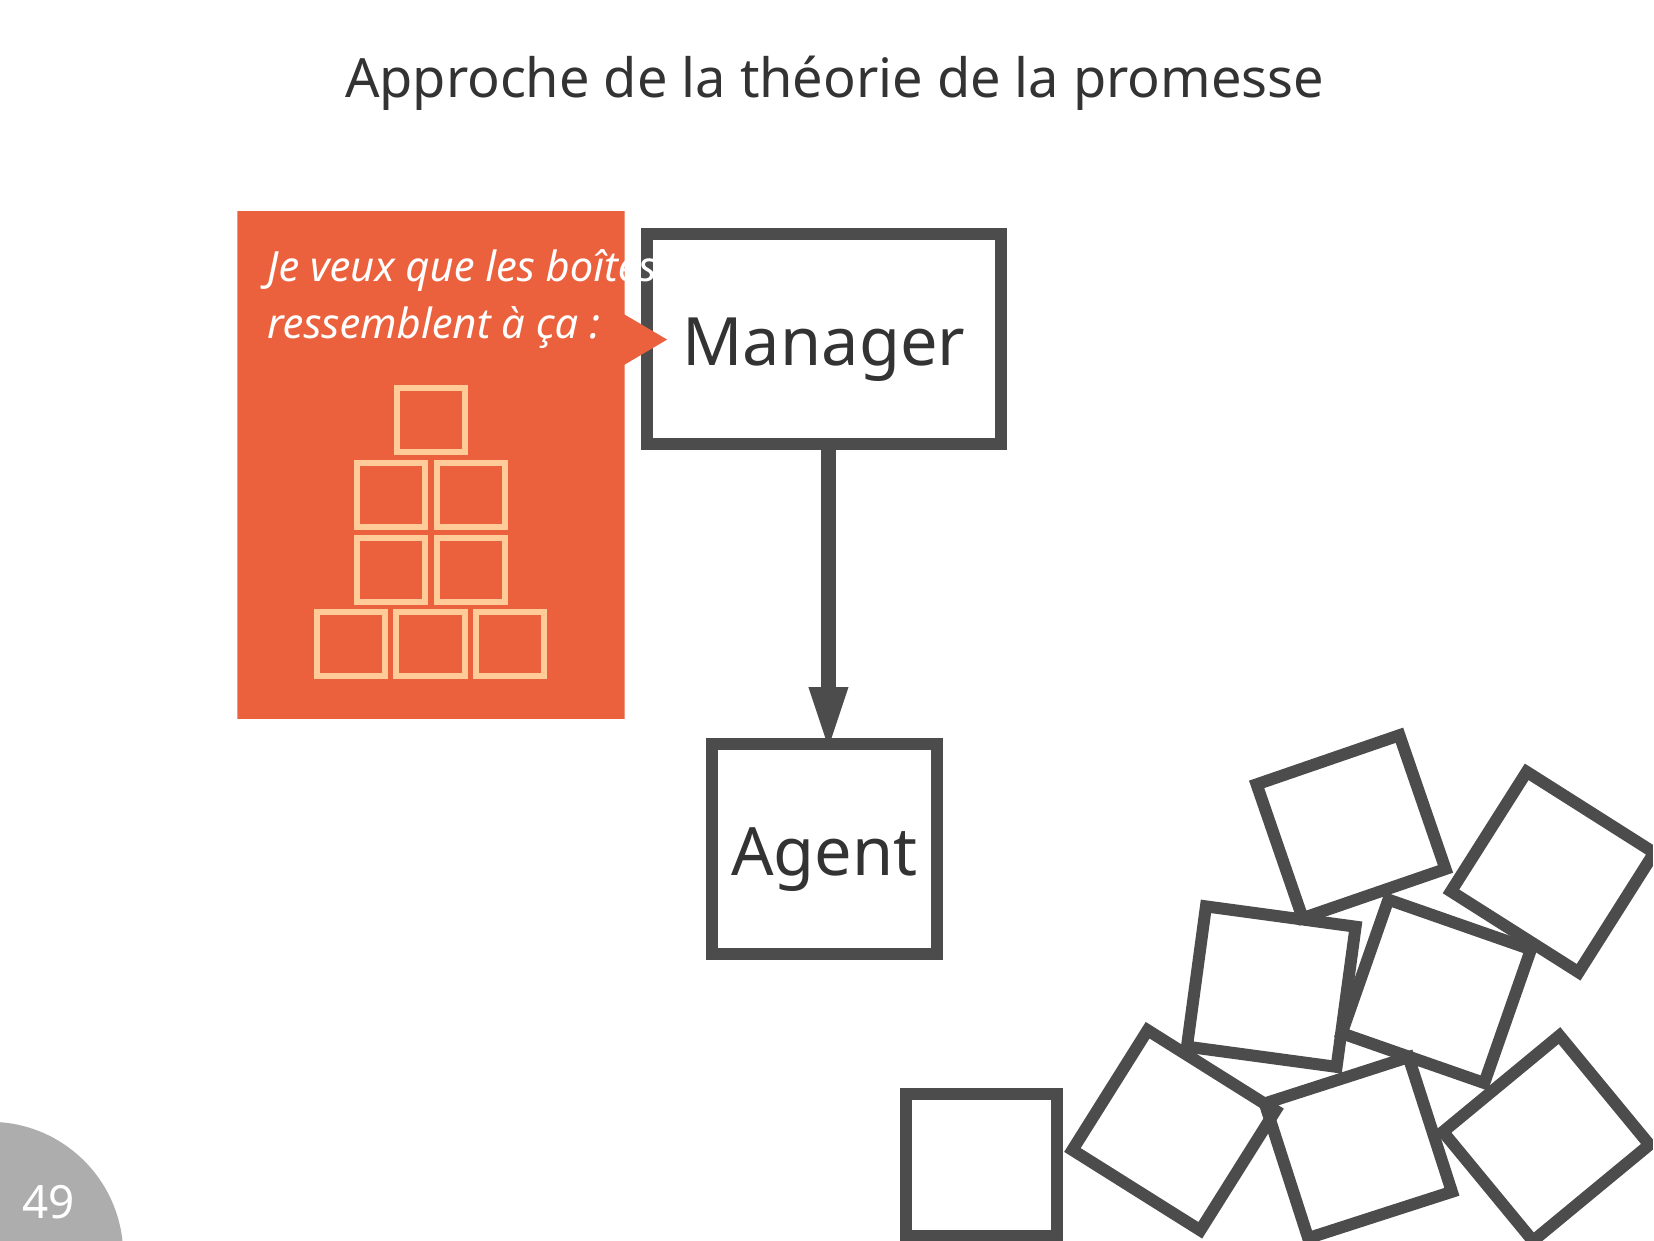

Approche de la théorie de la promesse
Je veux que les boîtes
ressemblent à ça :
Manager
Agent
49